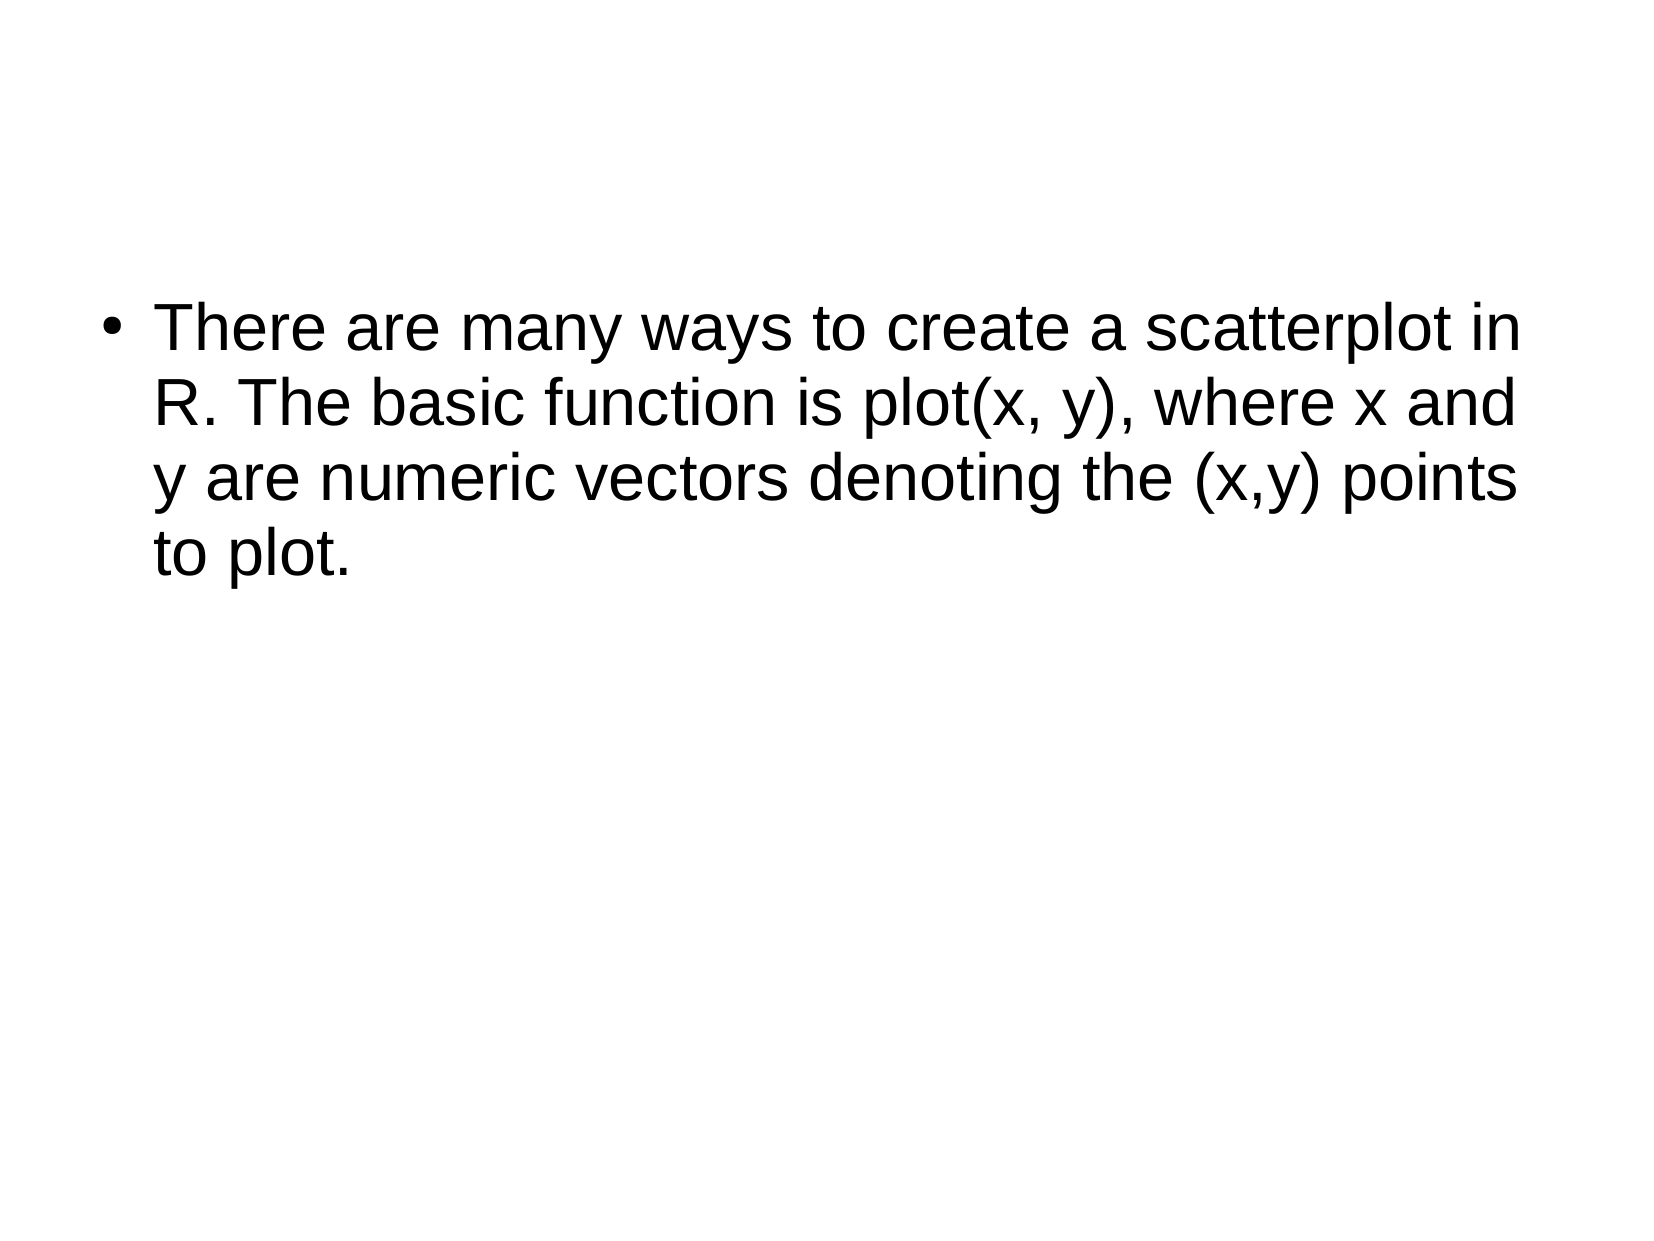

#
There are many ways to create a scatterplot in R. The basic function is plot(x, y), where x and y are numeric vectors denoting the (x,y) points to plot.